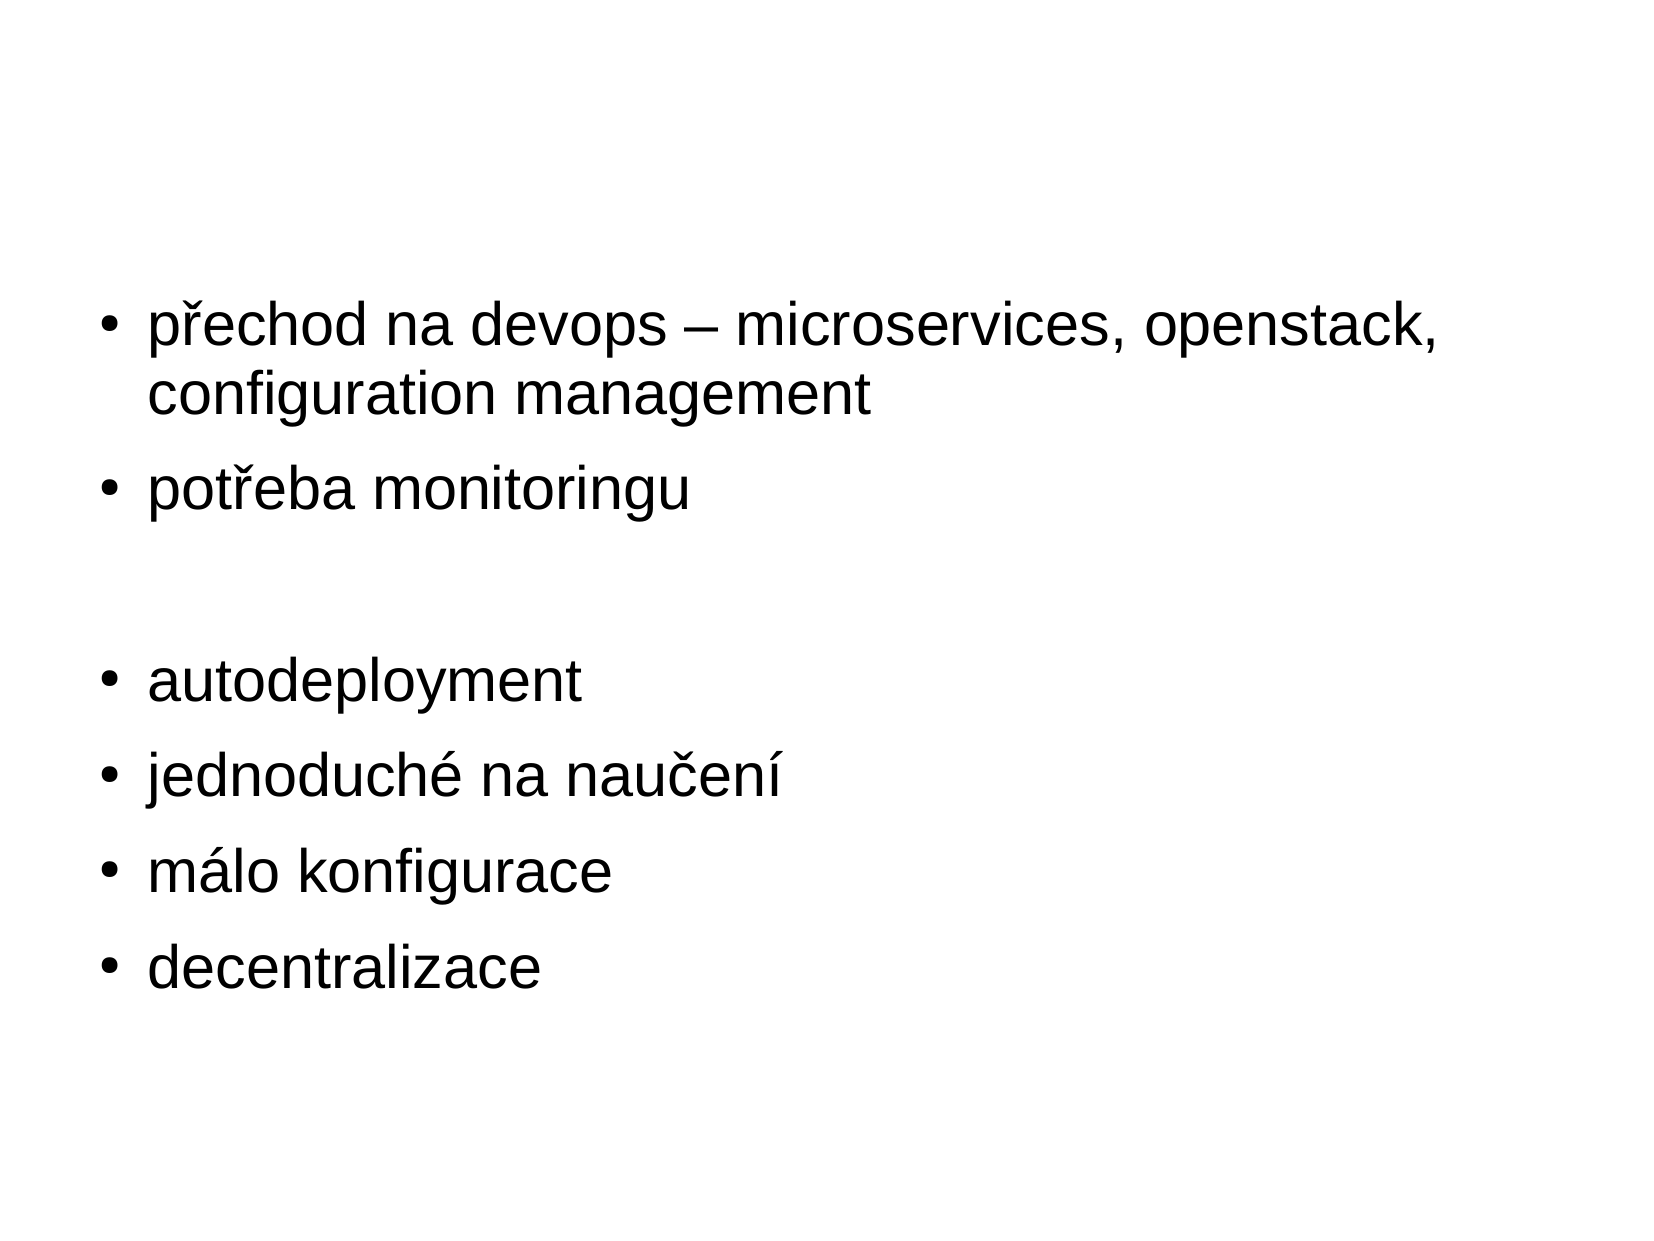

#
přechod na devops – microservices, openstack, configuration management
potřeba monitoringu
autodeployment
jednoduché na naučení
málo konfigurace
decentralizace